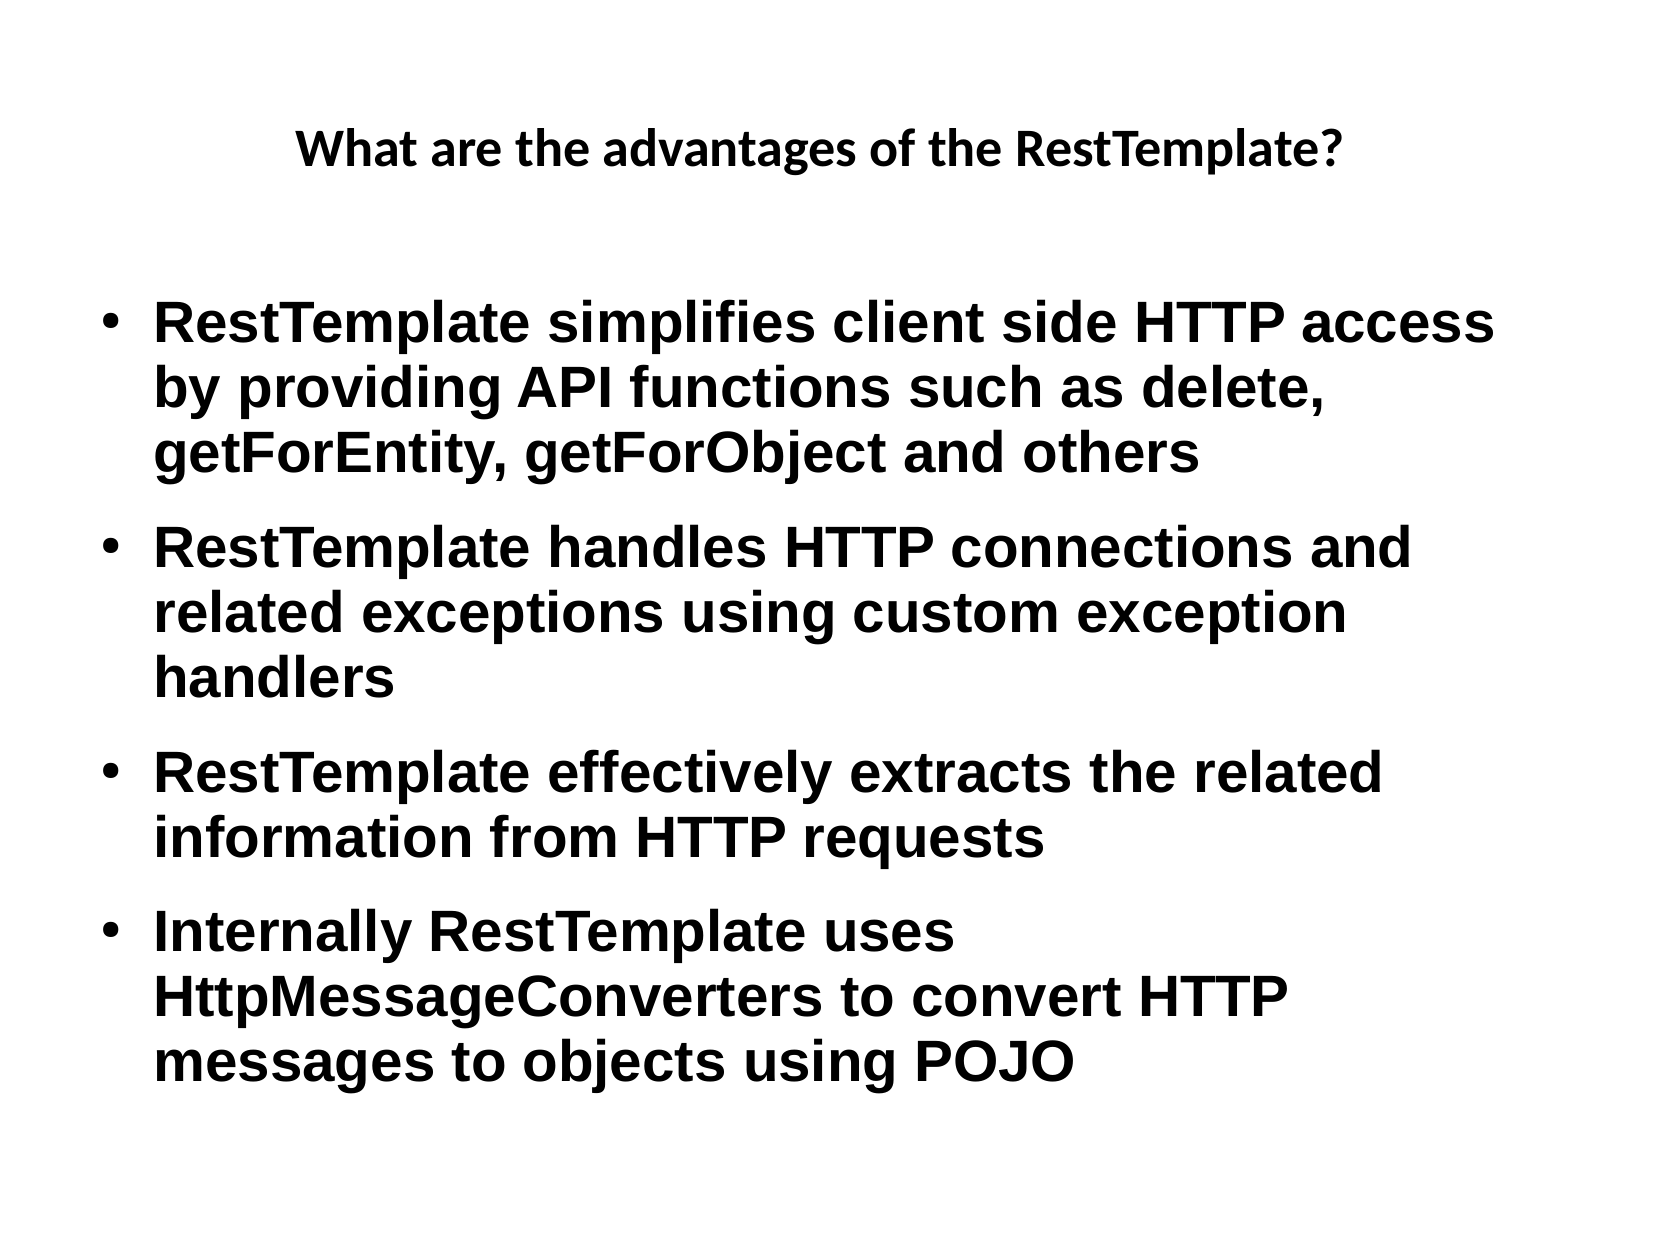

# What are the advantages of the RestTemplate?
RestTemplate simplifies client side HTTP access by providing API functions such as delete, getForEntity, getForObject and others
RestTemplate handles HTTP connections and related exceptions using custom exception handlers
RestTemplate effectively extracts the related information from HTTP requests
Internally RestTemplate uses HttpMessageConverters to convert HTTP messages to objects using POJO